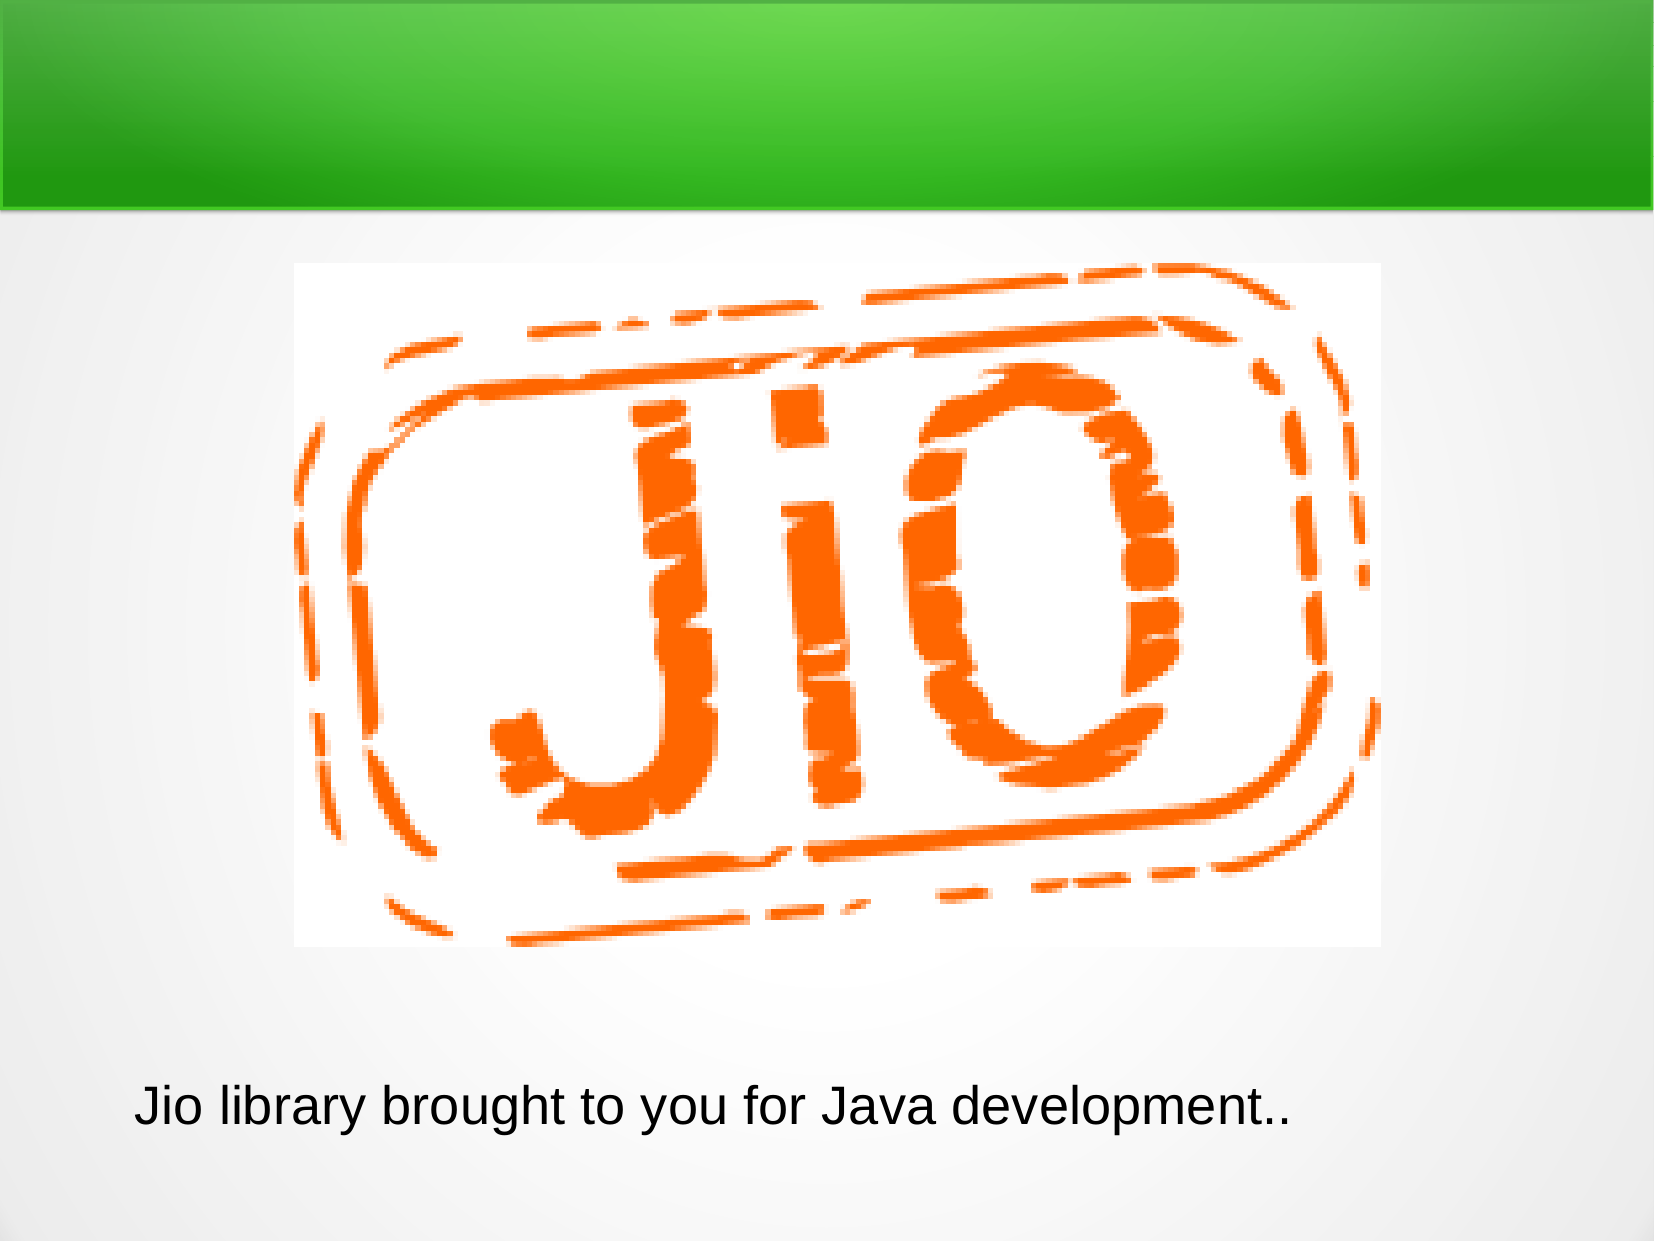

Jio library brought to you for Java development..